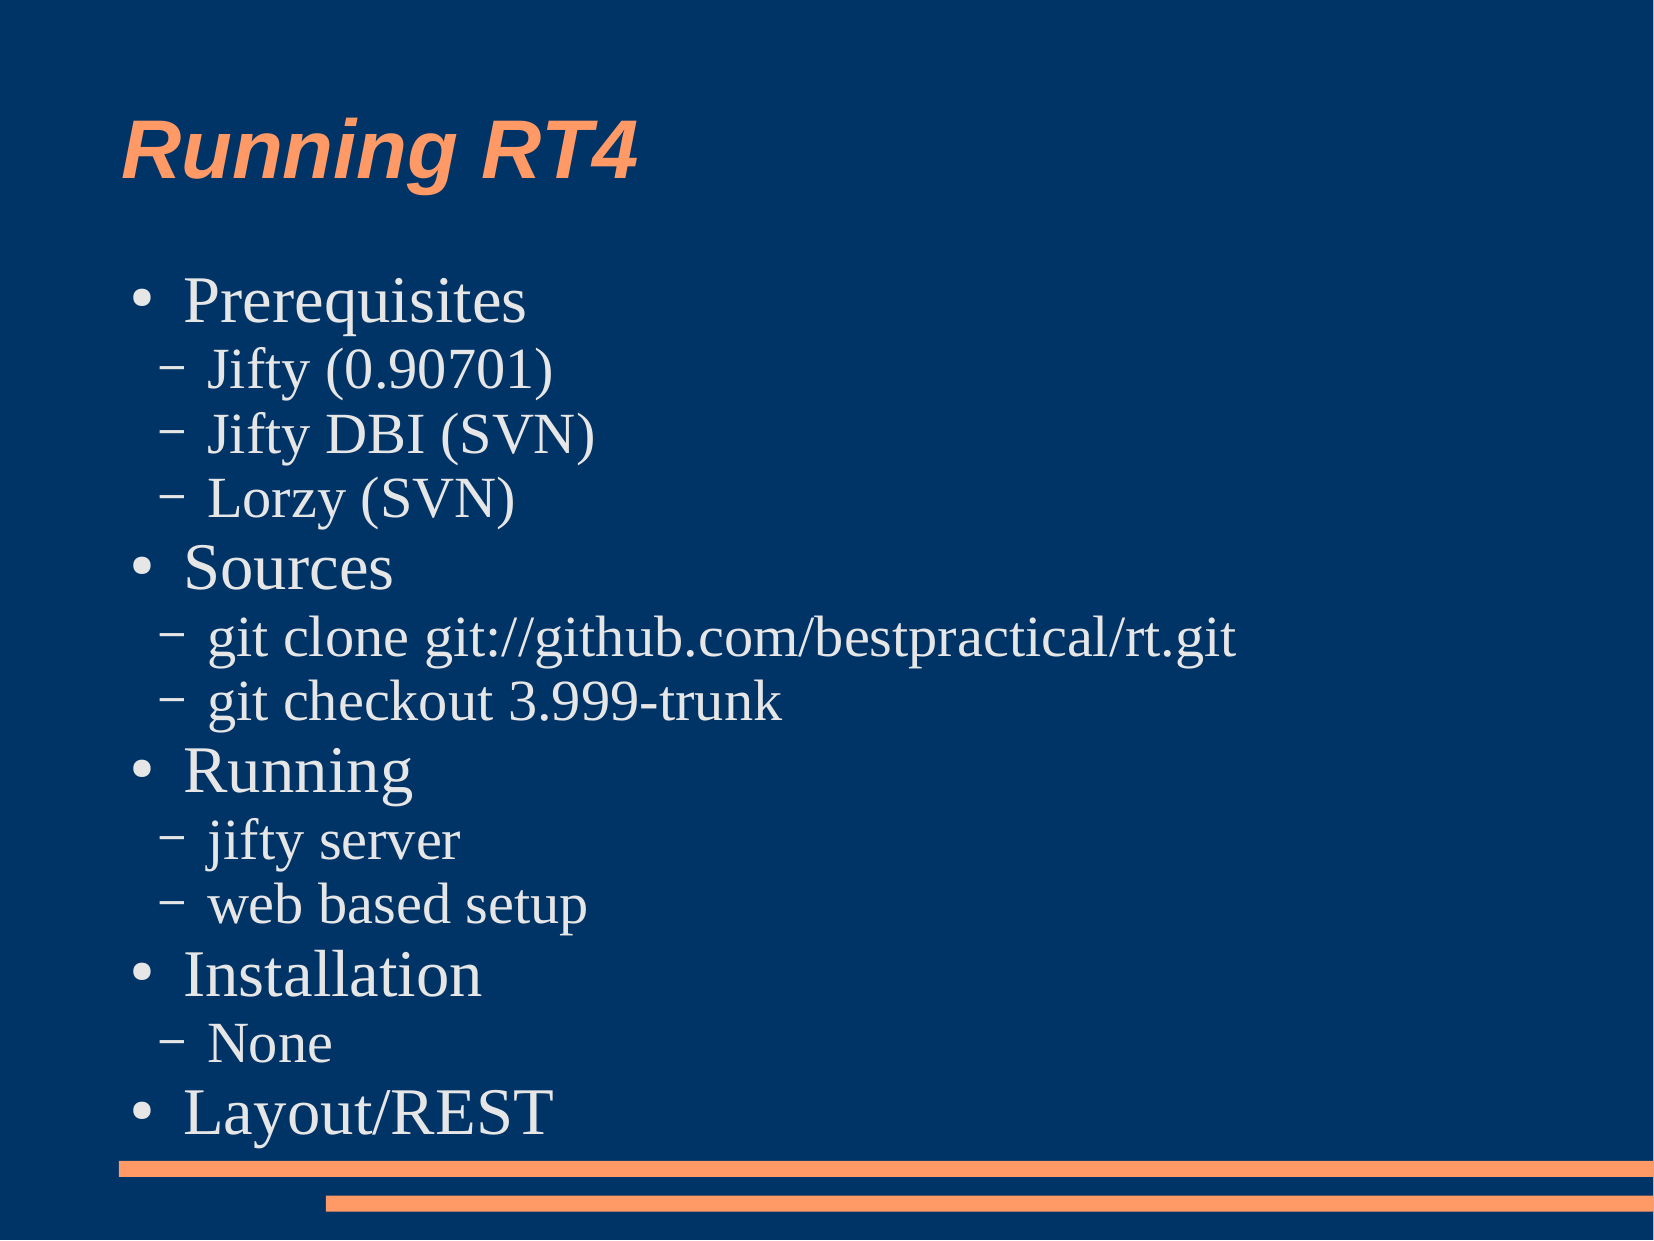

# Running RT4
Prerequisites
Jifty (0.90701)
Jifty DBI (SVN)
Lorzy (SVN)
Sources
git clone git://github.com/bestpractical/rt.git
git checkout 3.999-trunk
Running
jifty server
web based setup
Installation
None
Layout/REST